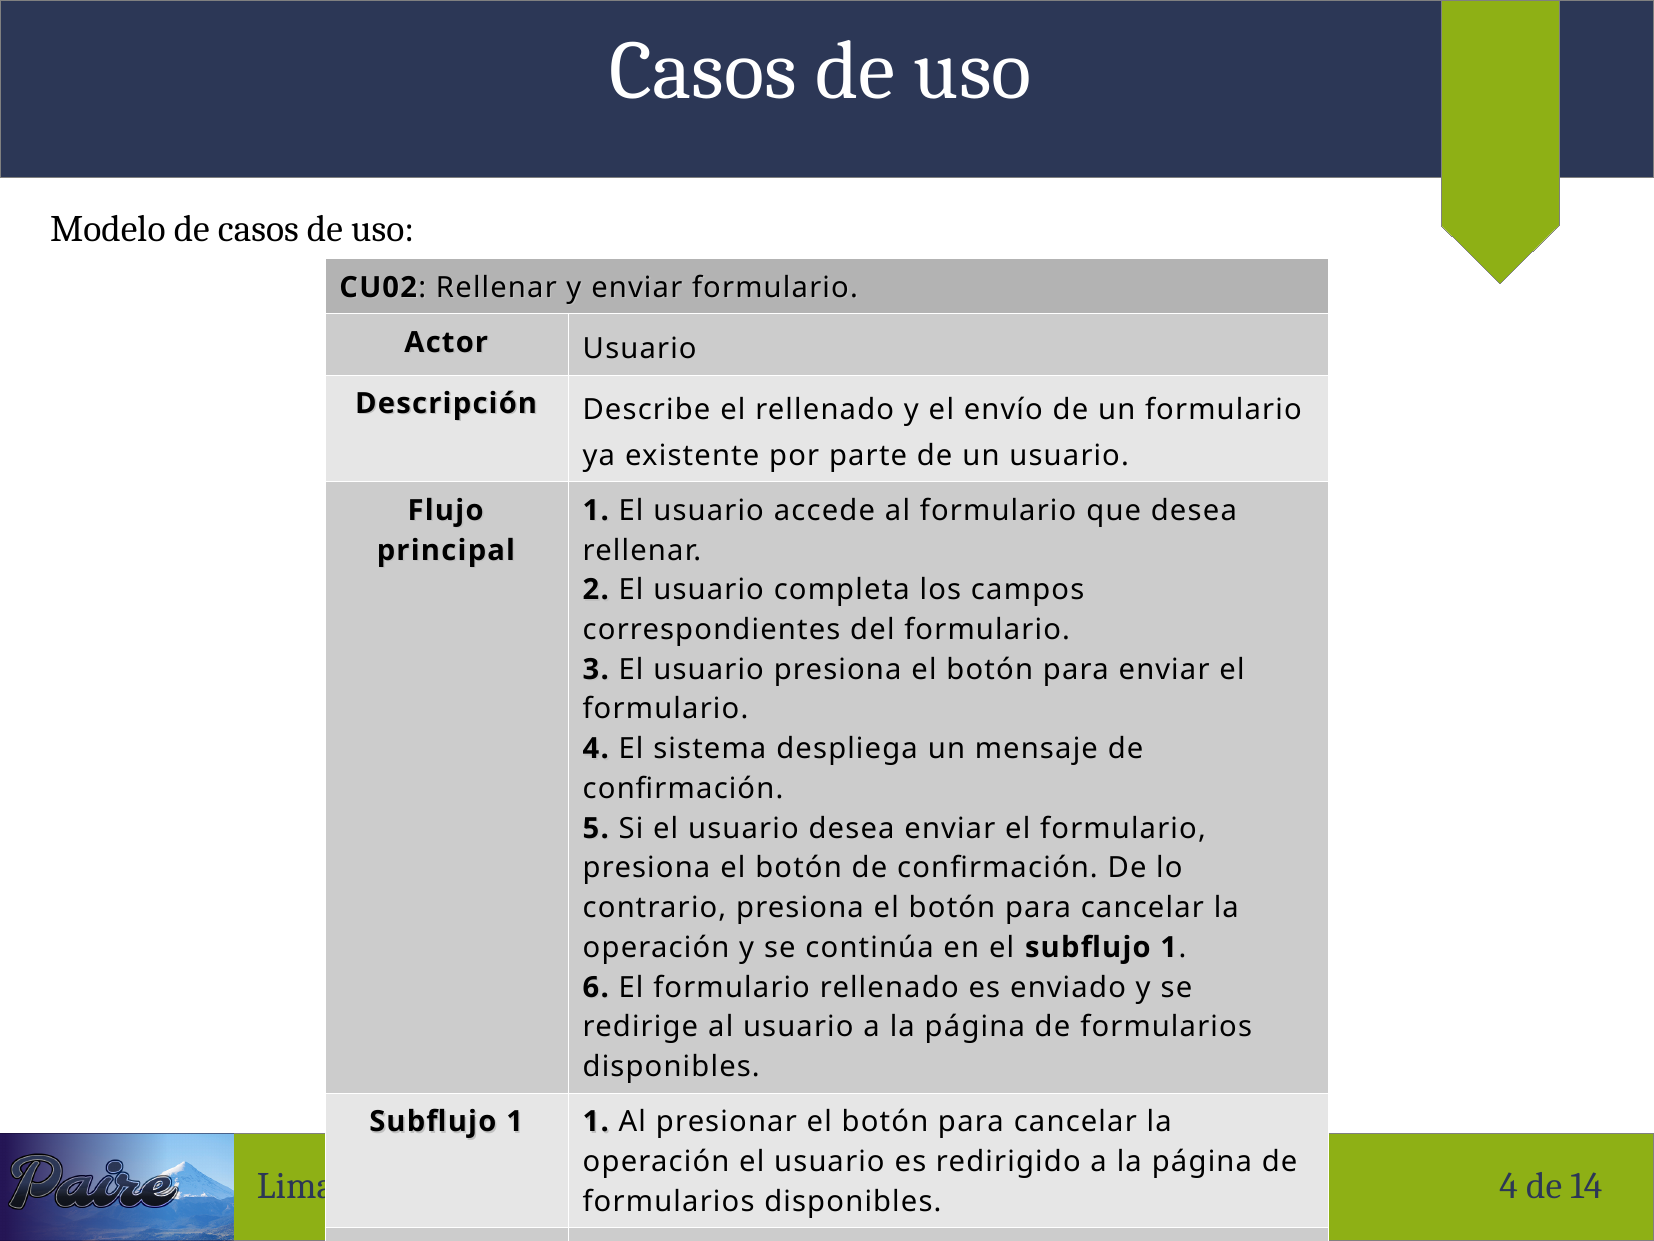

Casos de uso
Modelo de casos de uso:
| CU02: Rellenar y enviar formulario. | |
| --- | --- |
| Actor | Usuario |
| Descripción | Describe el rellenado y el envío de un formulario ya existente por parte de un usuario. |
| Flujo principal | 1. El usuario accede al formulario que desea rellenar. 2. El usuario completa los campos correspondientes del formulario. 3. El usuario presiona el botón para enviar el formulario. 4. El sistema despliega un mensaje de confirmación. 5. Si el usuario desea enviar el formulario, presiona el botón de confirmación. De lo contrario, presiona el botón para cancelar la operación y se continúa en el subflujo 1. 6. El formulario rellenado es enviado y se redirige al usuario a la página de formularios disponibles. |
| Subflujo 1 | 1. Al presionar el botón para cancelar la operación el usuario es redirigido a la página de formularios disponibles. |
| Excepciones | 3. A. Si el usuario no rellenó los campos obligatorios para enviar el formulario, entonces se muestra un mensaje de error informando al usuario del problema y se continúa en el paso 2. |
Lima Cinthia, Machini Ariel
 de 14